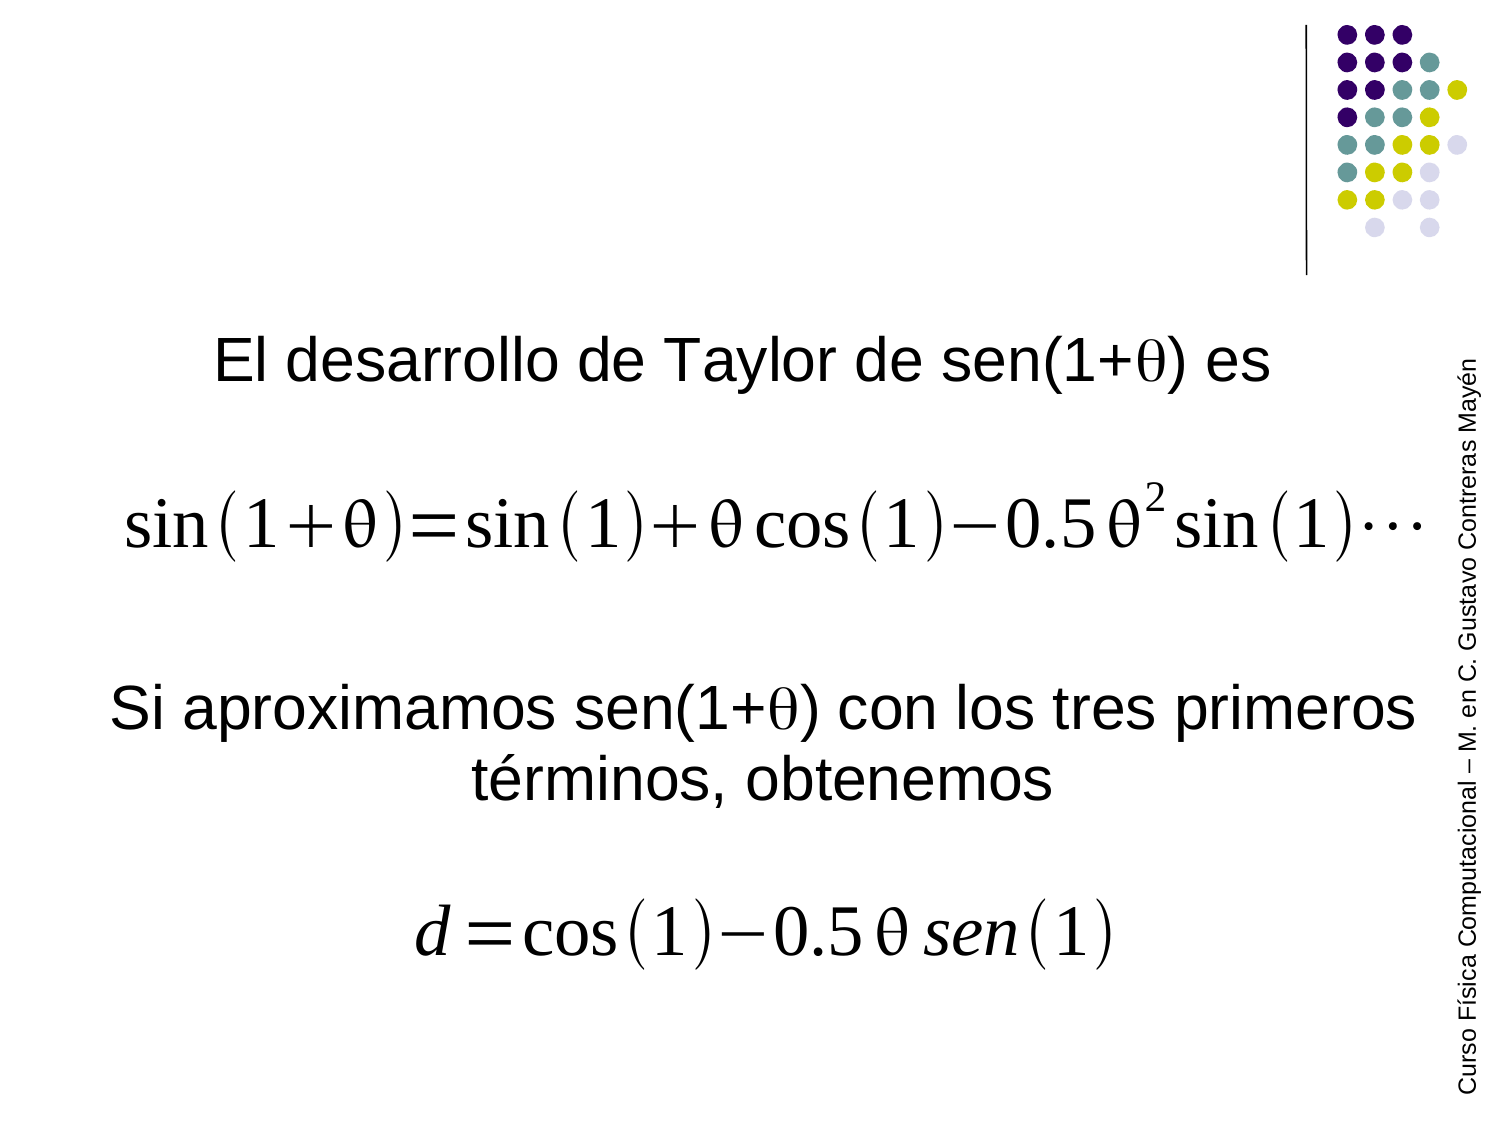

#
El desarrollo de Taylor de sen(1+q) es
Si aproximamos sen(1+q) con los tres primeros términos, obtenemos